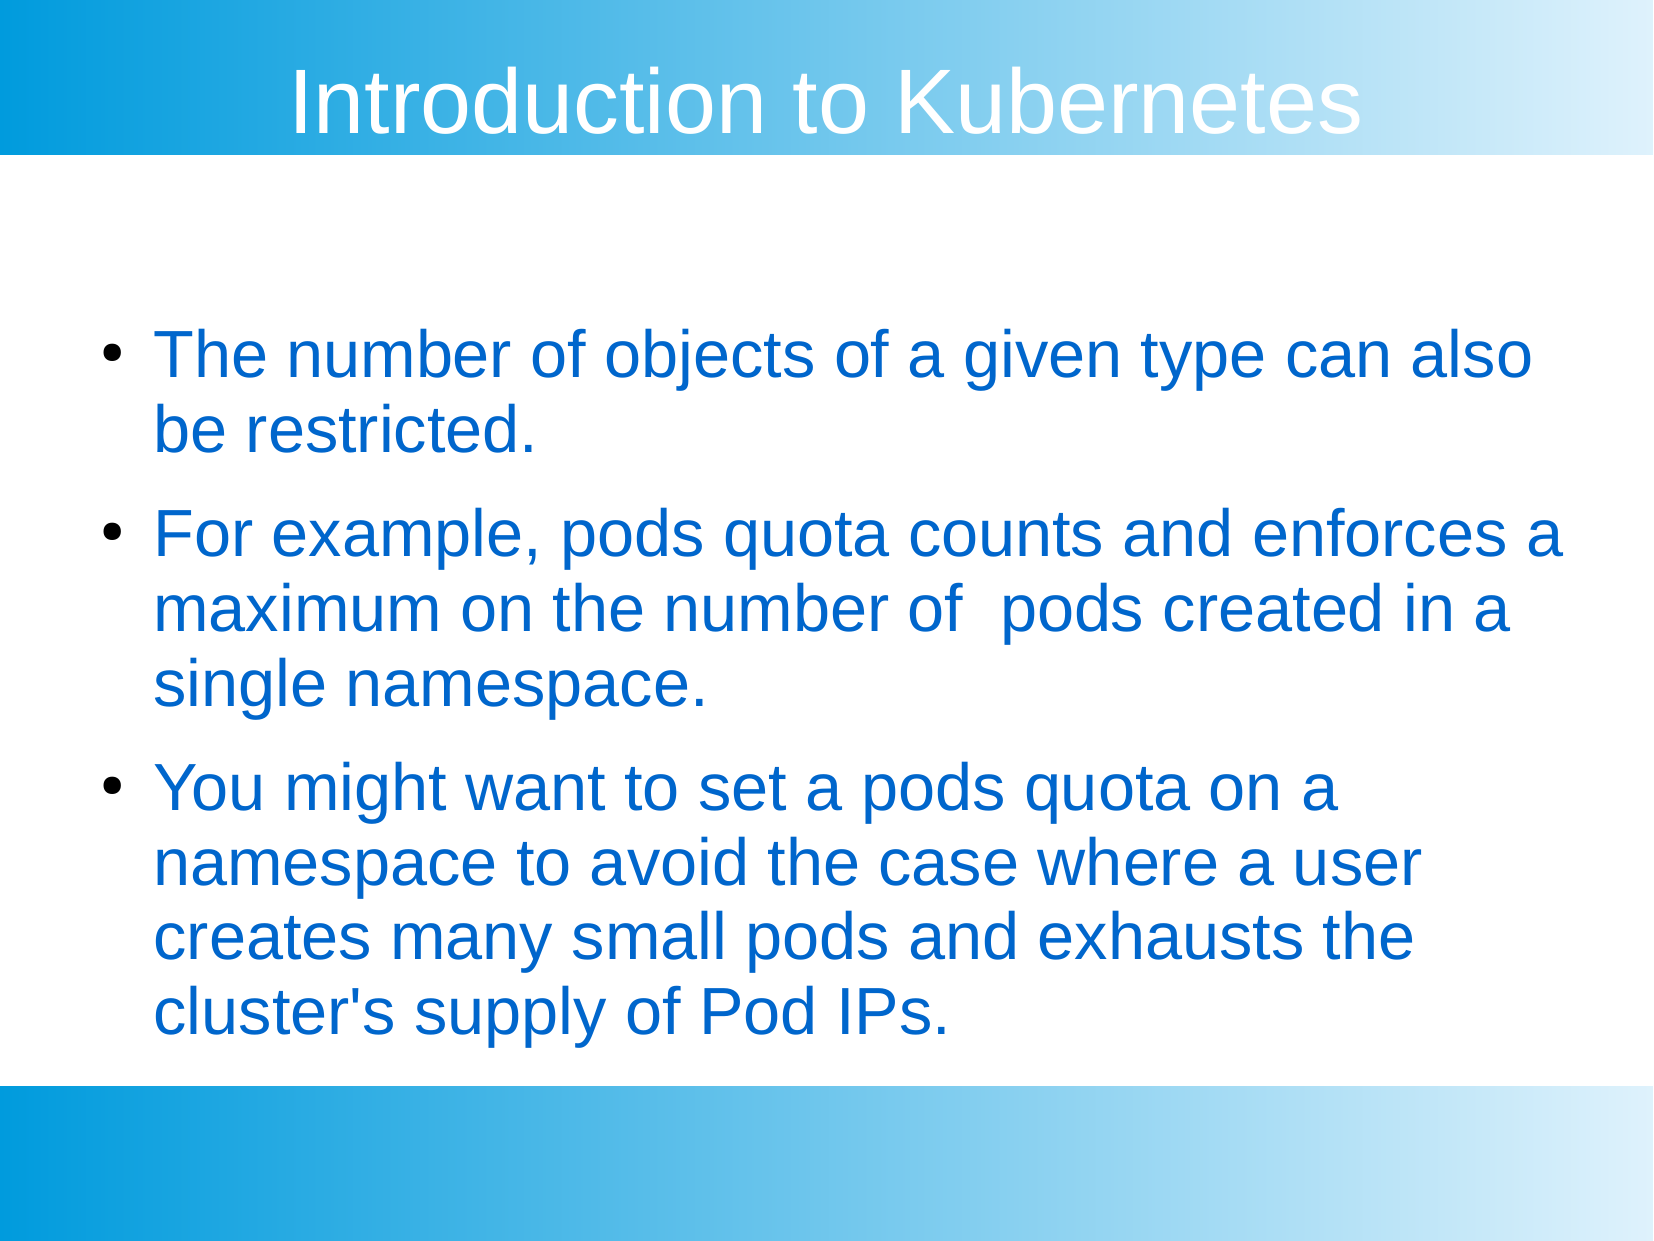

# Introduction to Kubernetes
The number of objects of a given type can also be restricted.
For example, pods quota counts and enforces a maximum on the number of pods created in a single namespace.
You might want to set a pods quota on a namespace to avoid the case where a user creates many small pods and exhausts the cluster's supply of Pod IPs.